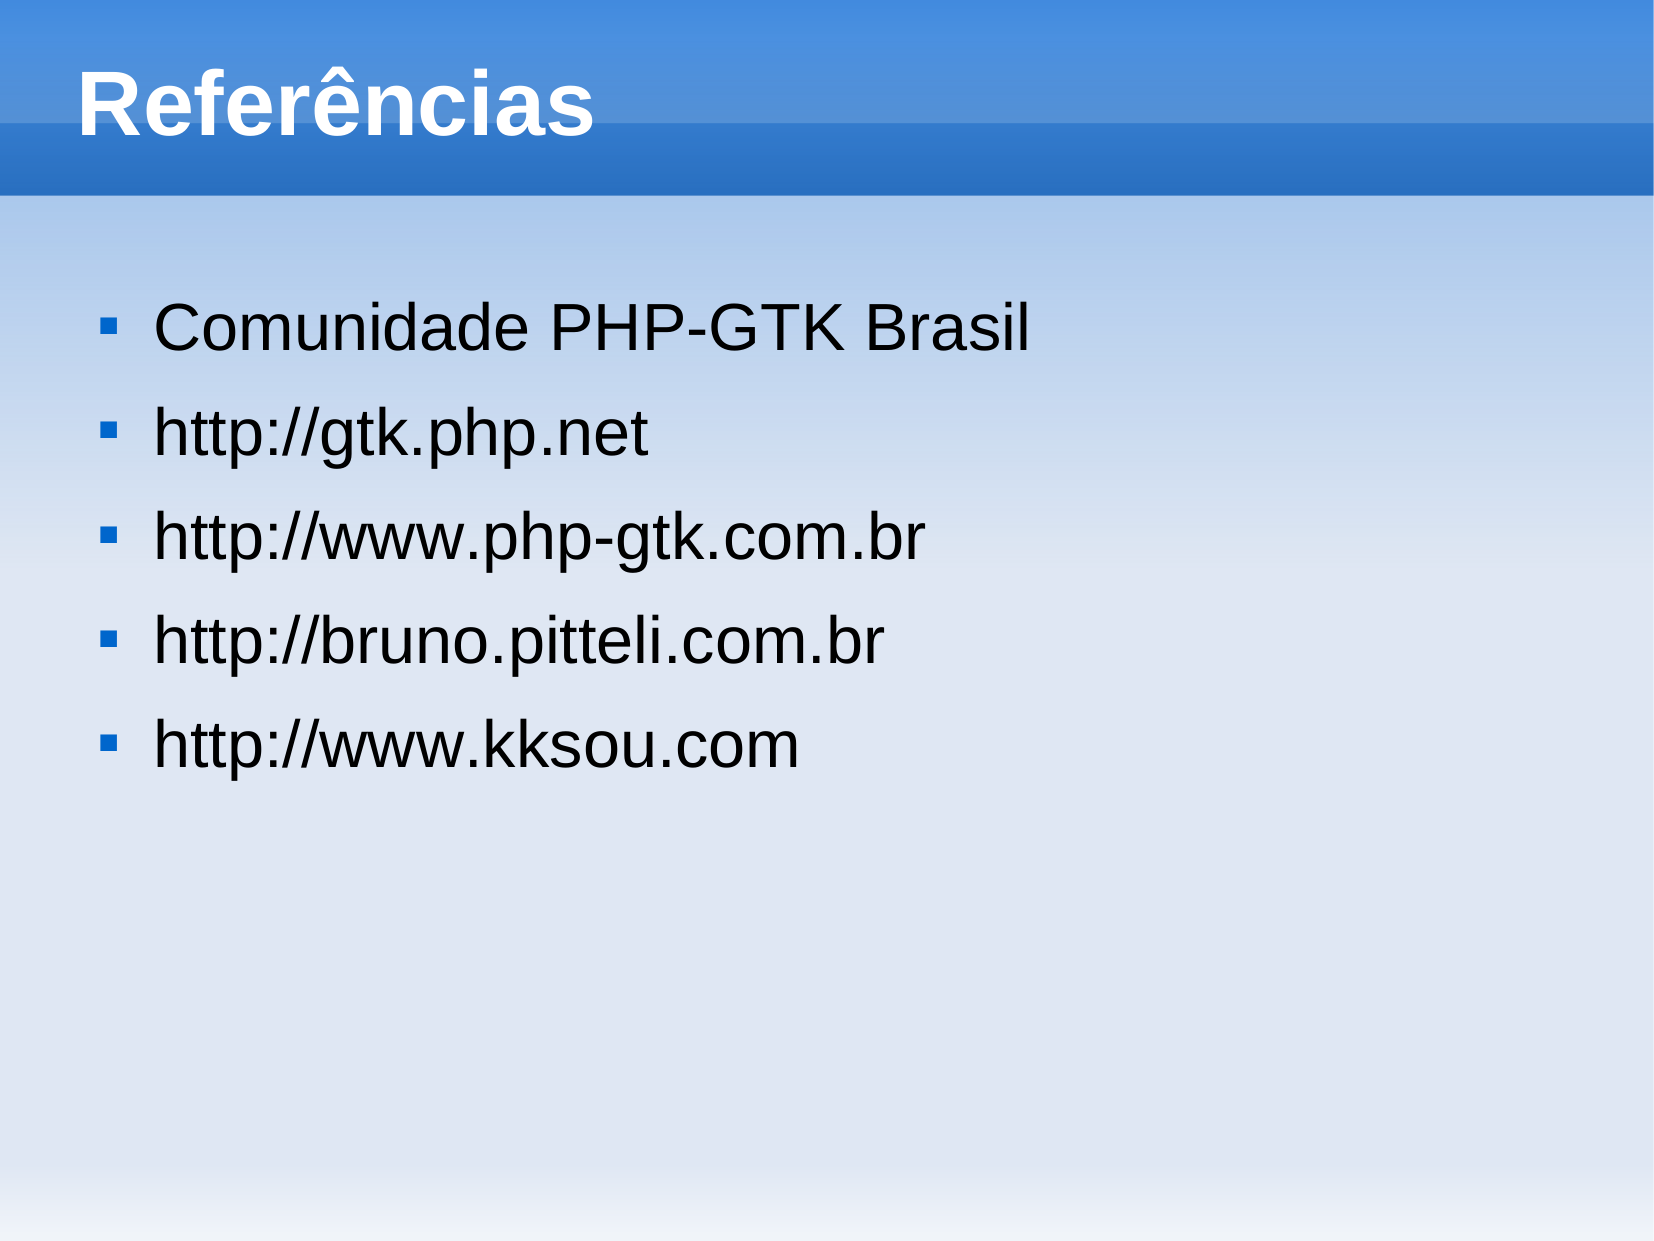

# Referências
Comunidade PHP-GTK Brasil
http://gtk.php.net
http://www.php-gtk.com.br
http://bruno.pitteli.com.br
http://www.kksou.com